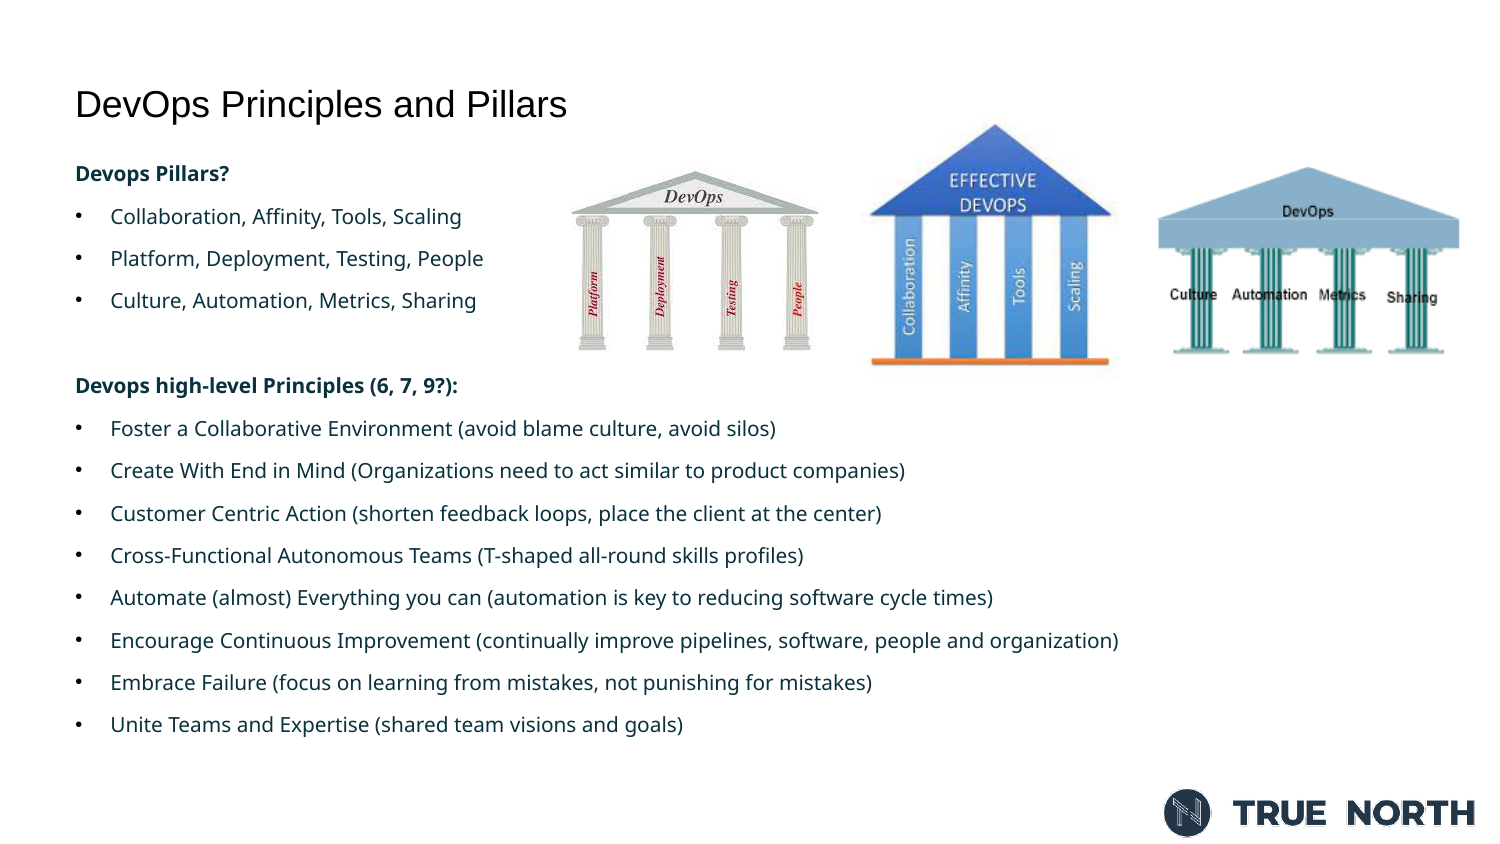

# DevOps Principles and Pillars
Devops Pillars?
Collaboration, Affinity, Tools, Scaling
Platform, Deployment, Testing, People
Culture, Automation, Metrics, Sharing
Devops high-level Principles (6, 7, 9?):
Foster a Collaborative Environment (avoid blame culture, avoid silos)
Create With End in Mind (Organizations need to act similar to product companies)
Customer Centric Action (shorten feedback loops, place the client at the center)
Cross-Functional Autonomous Teams (T-shaped all-round skills profiles)
Automate (almost) Everything you can (automation is key to reducing software cycle times)
Encourage Continuous Improvement (continually improve pipelines, software, people and organization)
Embrace Failure (focus on learning from mistakes, not punishing for mistakes)
Unite Teams and Expertise (shared team visions and goals)